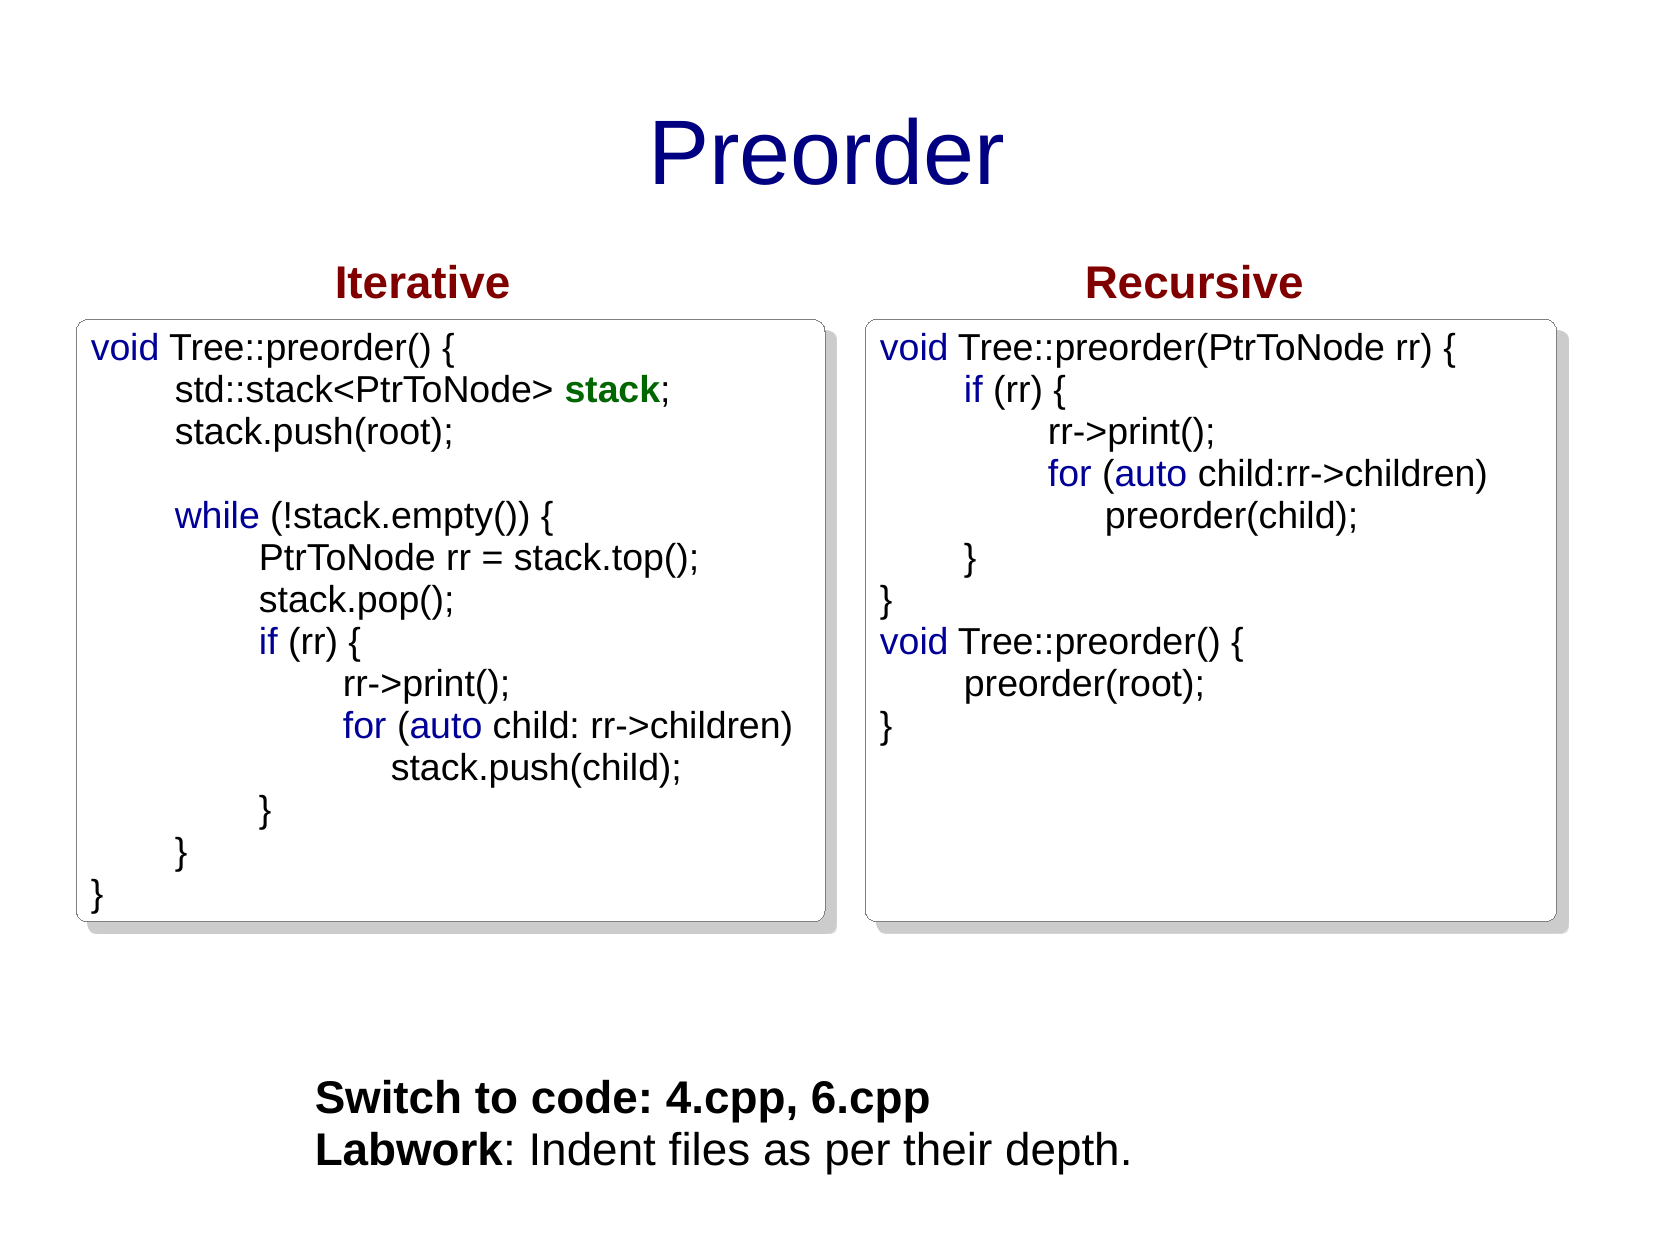

# Preorder
Iterative
Recursive
void Tree::preorder(PtrToNode rr) {
 if (rr) {
 rr->print();
 for (auto child:rr->children)
			preorder(child);
 }
}
void Tree::preorder() {
 preorder(root);
}
void Tree::preorder() {
 std::stack<PtrToNode> stack;
 stack.push(root);
 while (!stack.empty()) {
 PtrToNode rr = stack.top();
 stack.pop();
 if (rr) {
 rr->print();
 for (auto child: rr->children)
				stack.push(child);
 }
 }
}
Switch to code: 4.cpp, 6.cpp
Labwork: Indent files as per their depth.